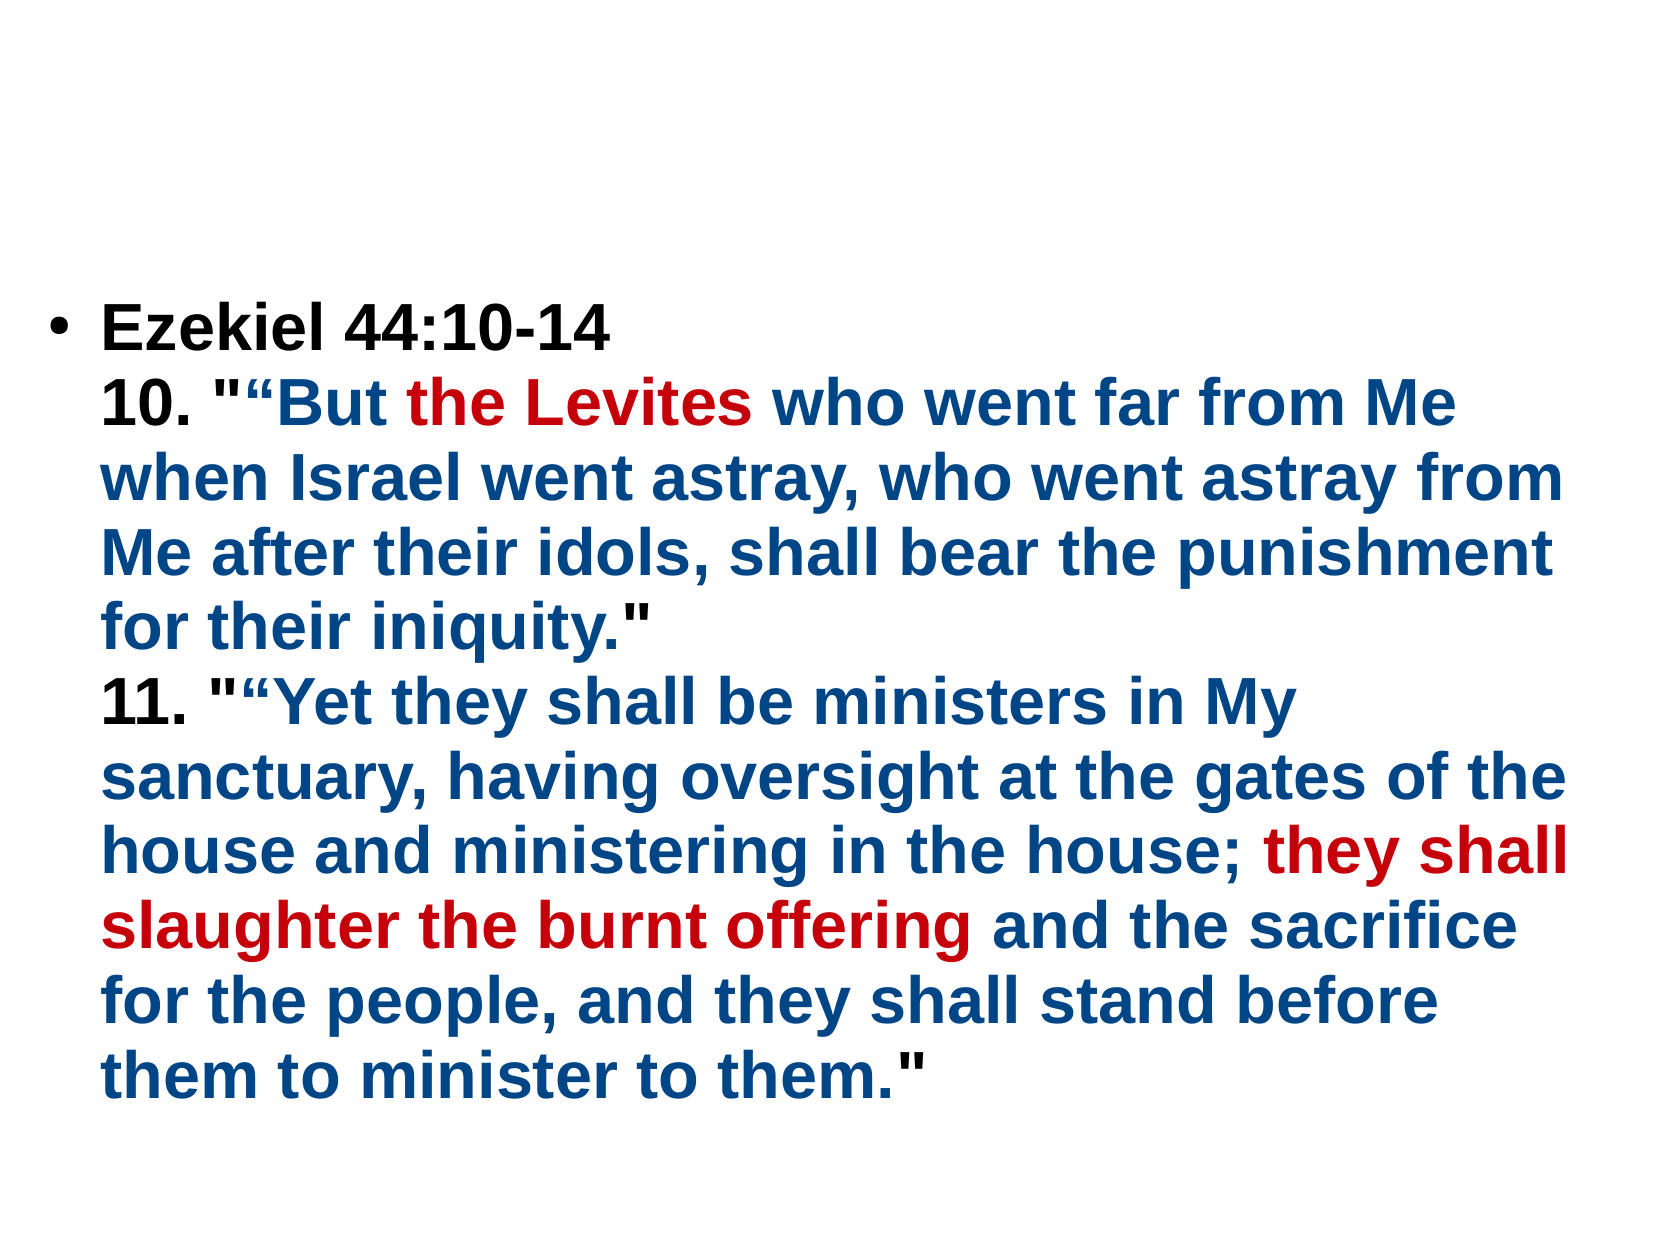

#
Ezekiel 44:10-14
10. "“But the Levites who went far from Me when Israel went astray, who went astray from Me after their idols, shall bear the punishment for their iniquity."
11. "“Yet they shall be ministers in My sanctuary, having oversight at the gates of the house and ministering in the house; they shall slaughter the burnt offering and the sacrifice for the people, and they shall stand before them to minister to them."